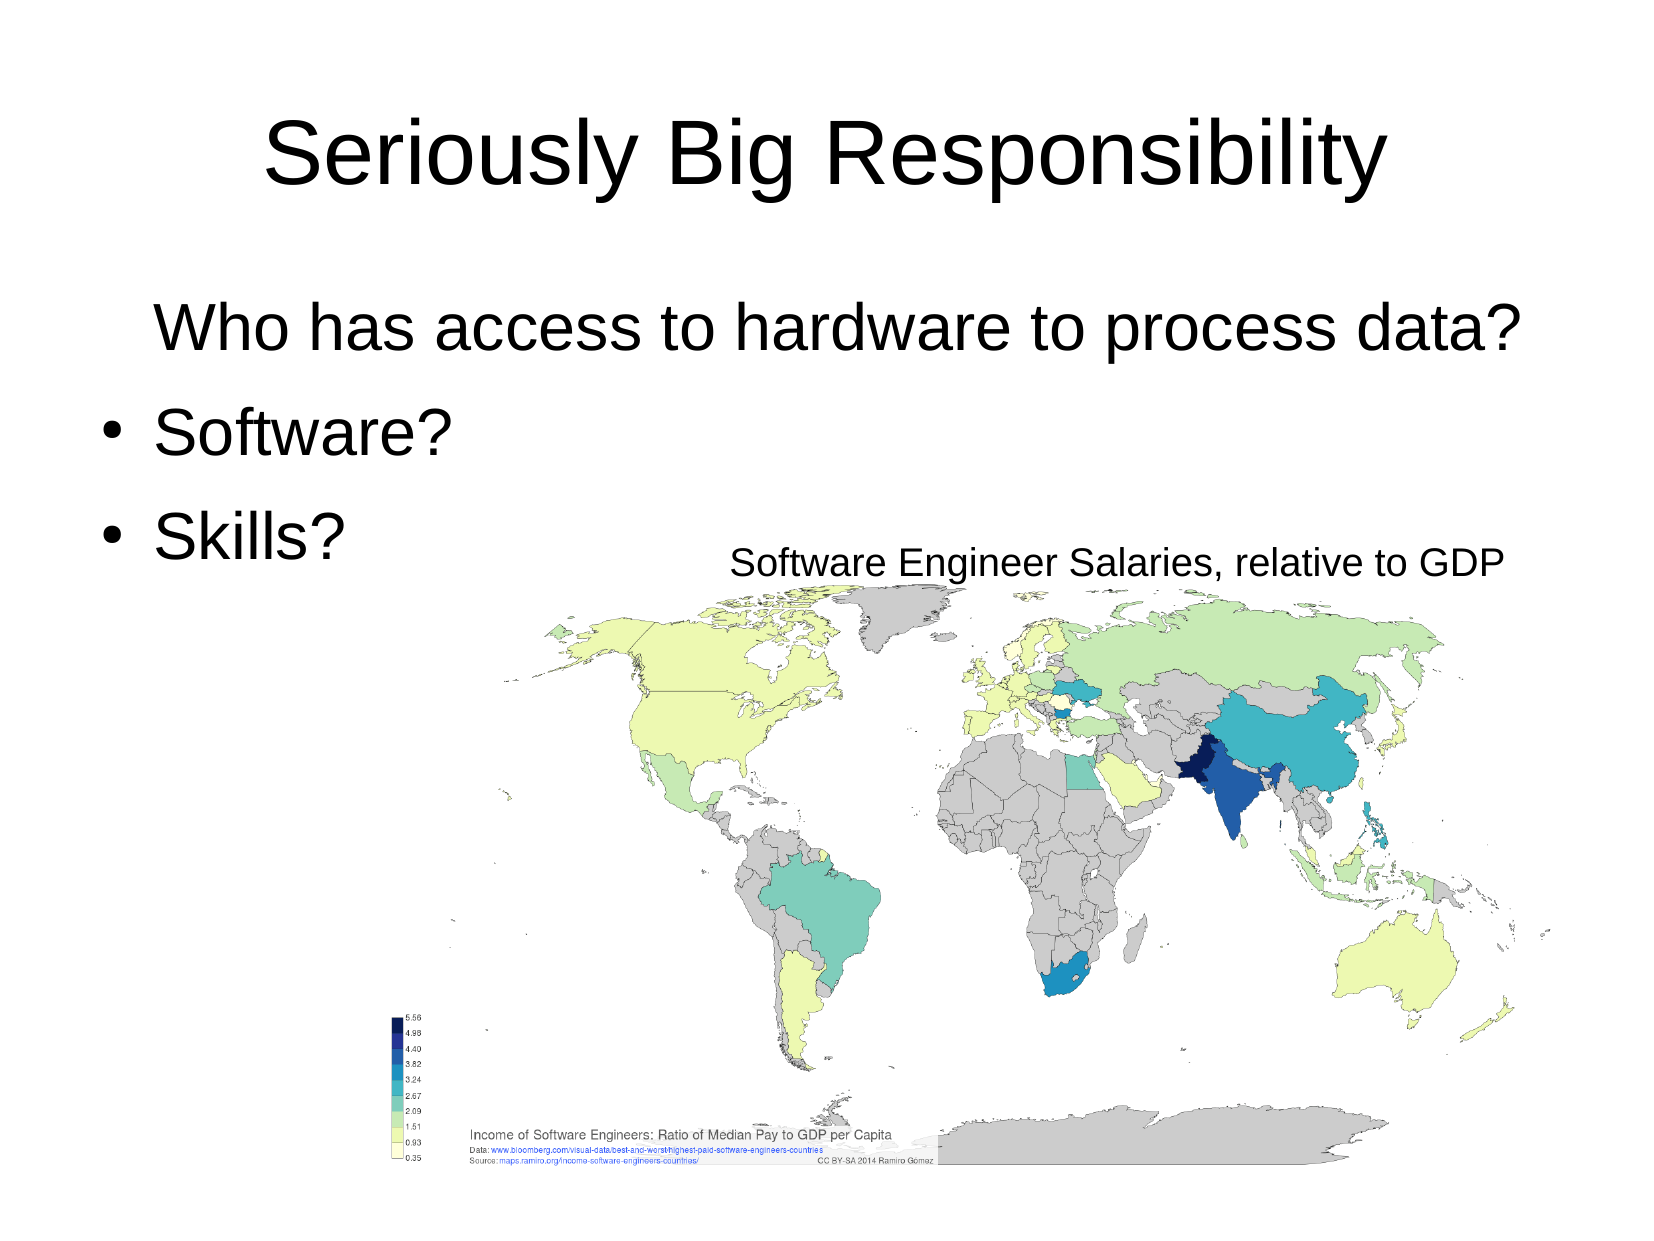

# Seriously Big Responsibility
Who has access to hardware to process data?
Software?
Skills?
Software Engineer Salaries, relative to GDP